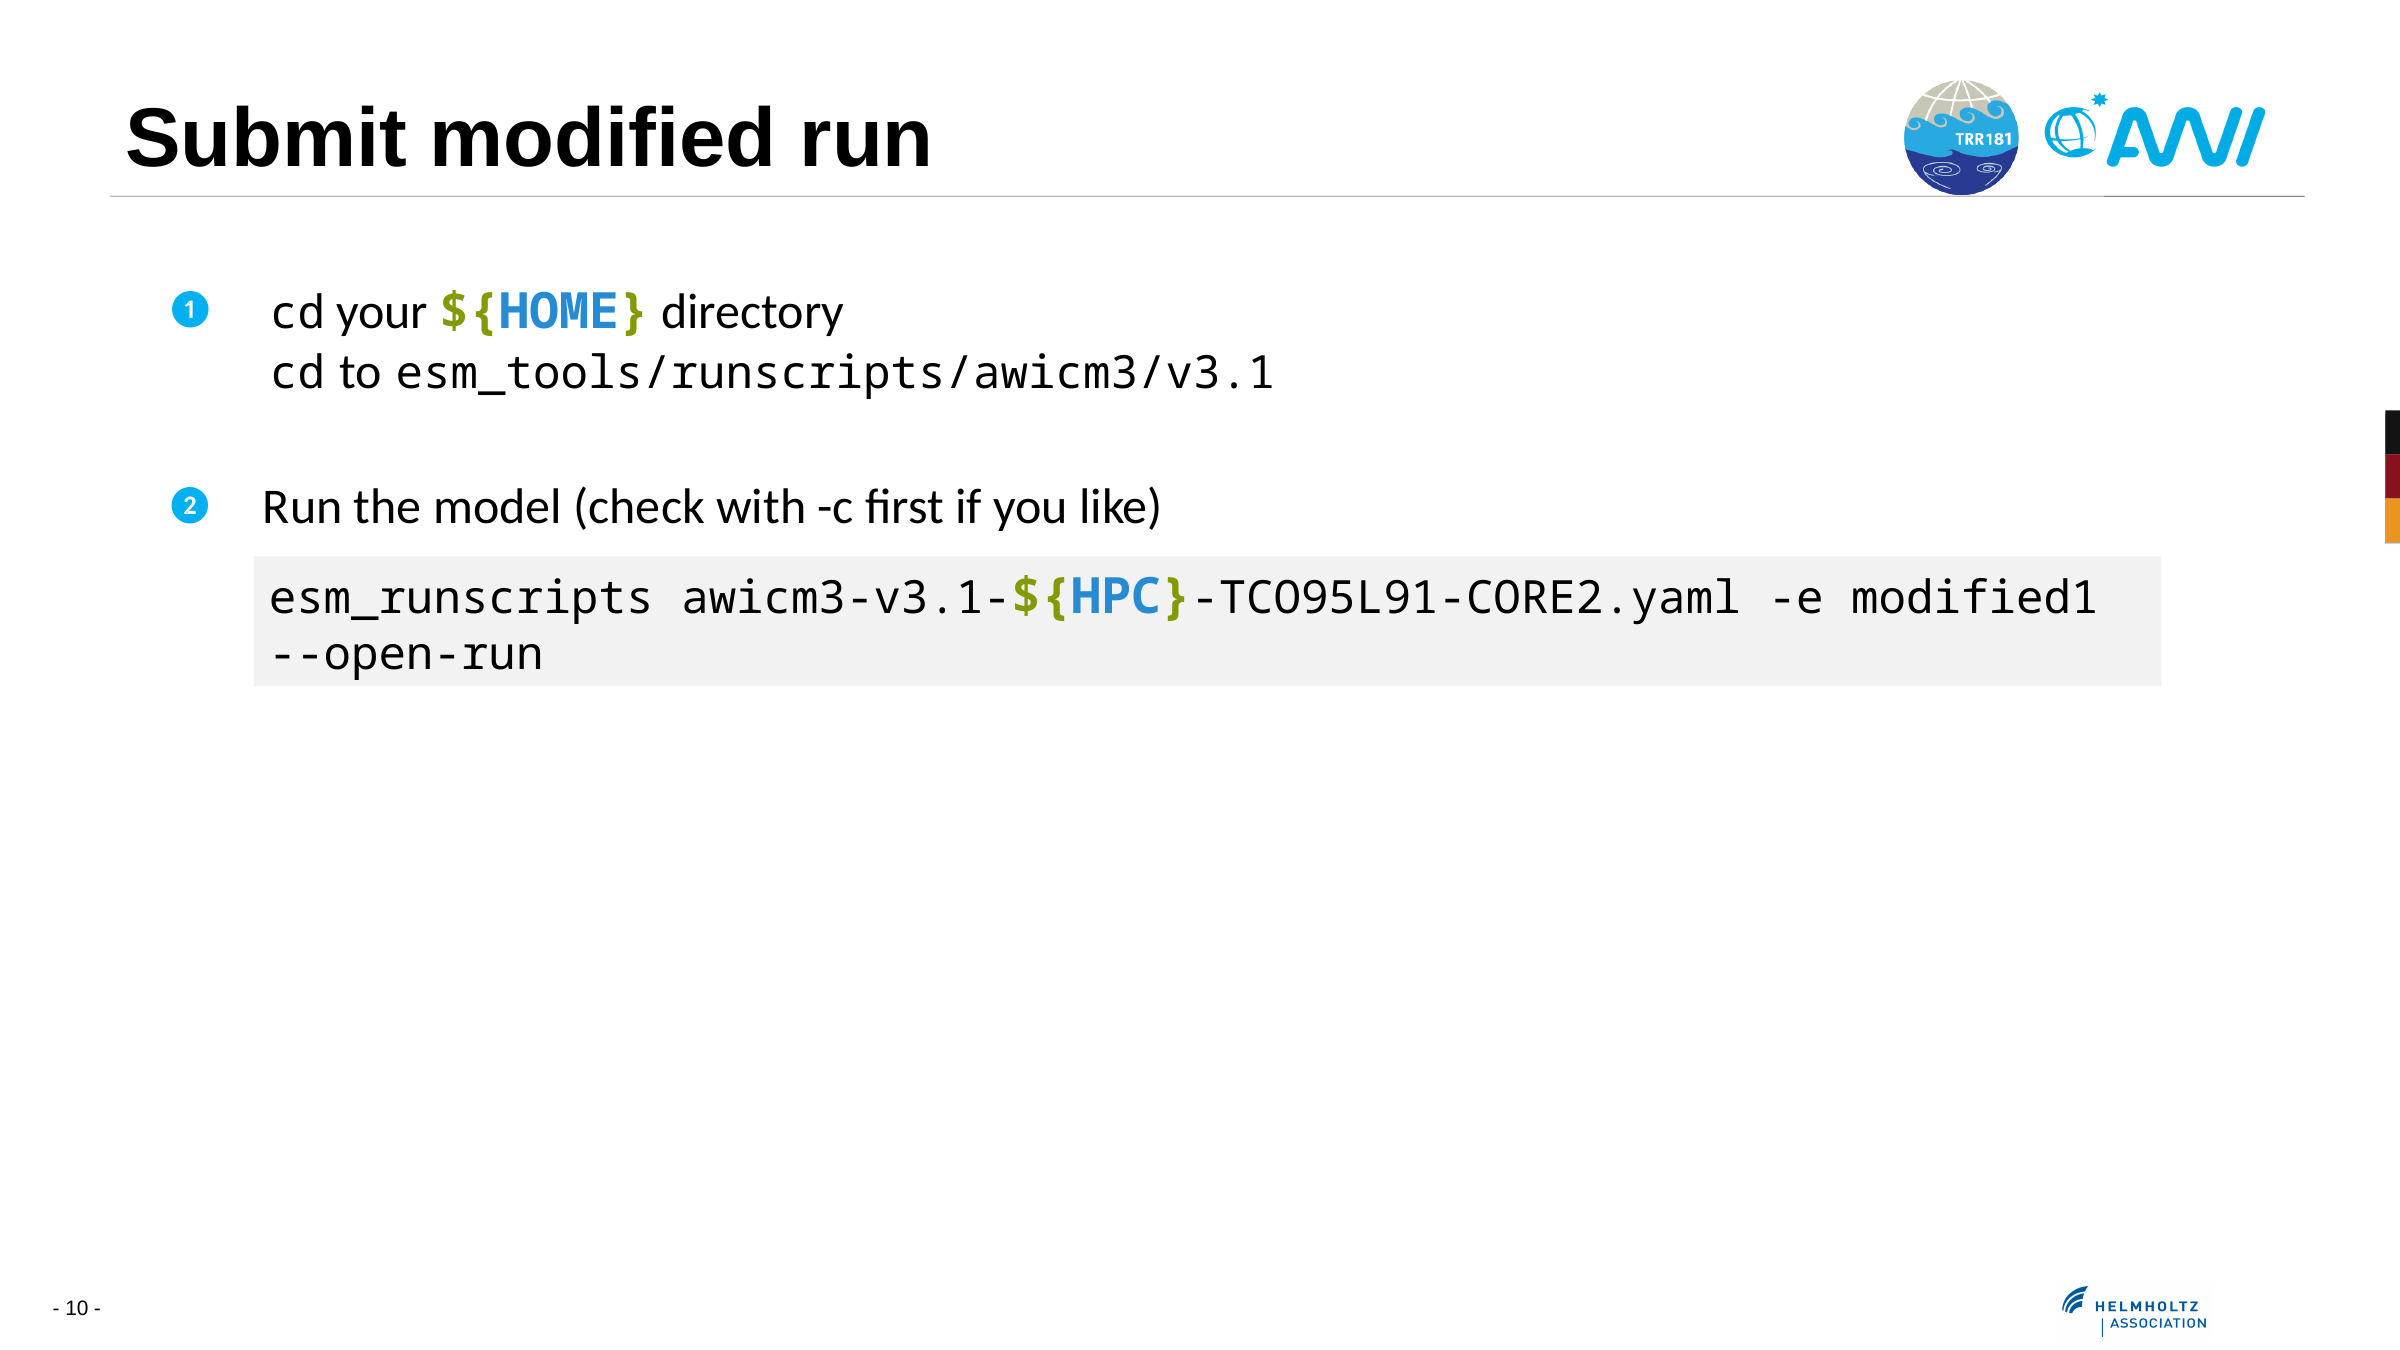

Submit modified run
cd your ${HOME} directory
cd to esm_tools/runscripts/awicm3/v3.1
❶
❷
Run the model (check with -c first if you like)
esm_runscripts awicm3-v3.1-${HPC}-TCO95L91-CORE2.yaml -e modified1 --open-run